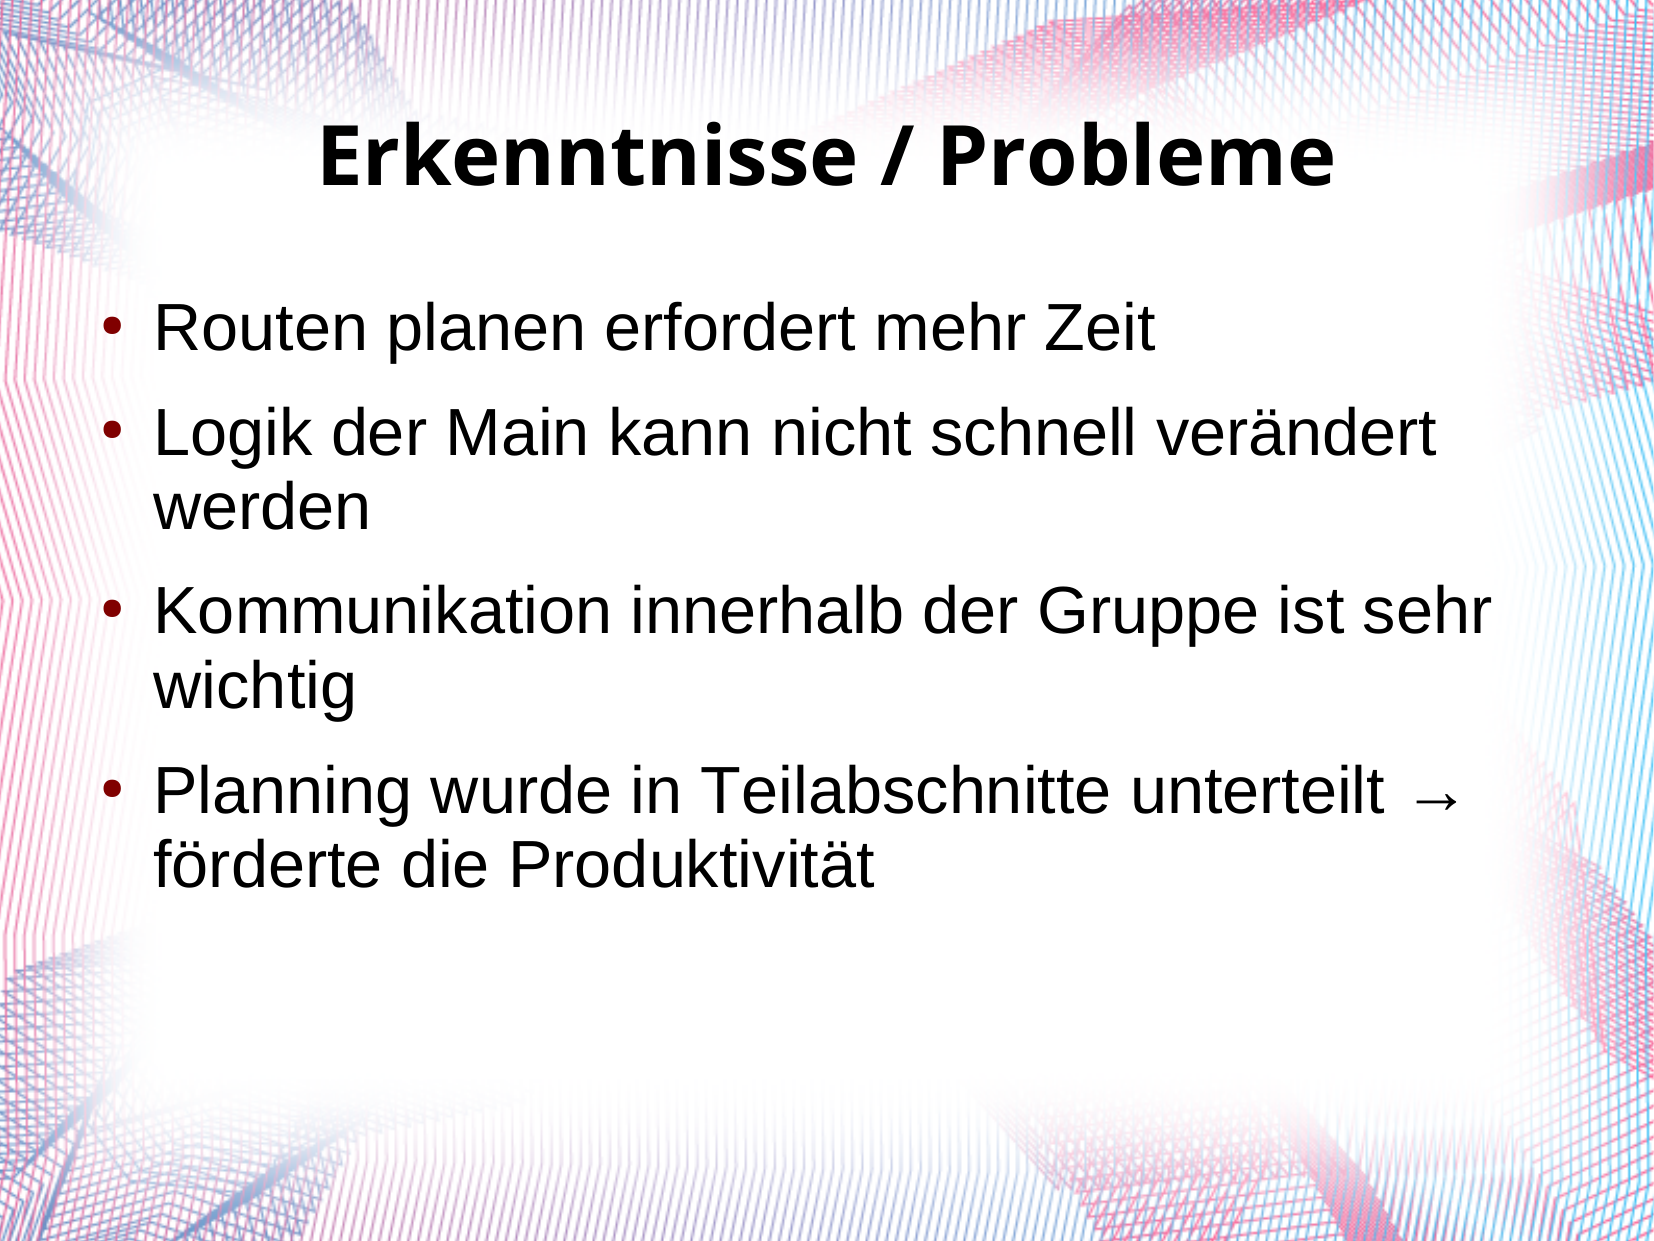

# Erkenntnisse / Probleme
Routen planen erfordert mehr Zeit
Logik der Main kann nicht schnell verändert werden
Kommunikation innerhalb der Gruppe ist sehr wichtig
Planning wurde in Teilabschnitte unterteilt → förderte die Produktivität